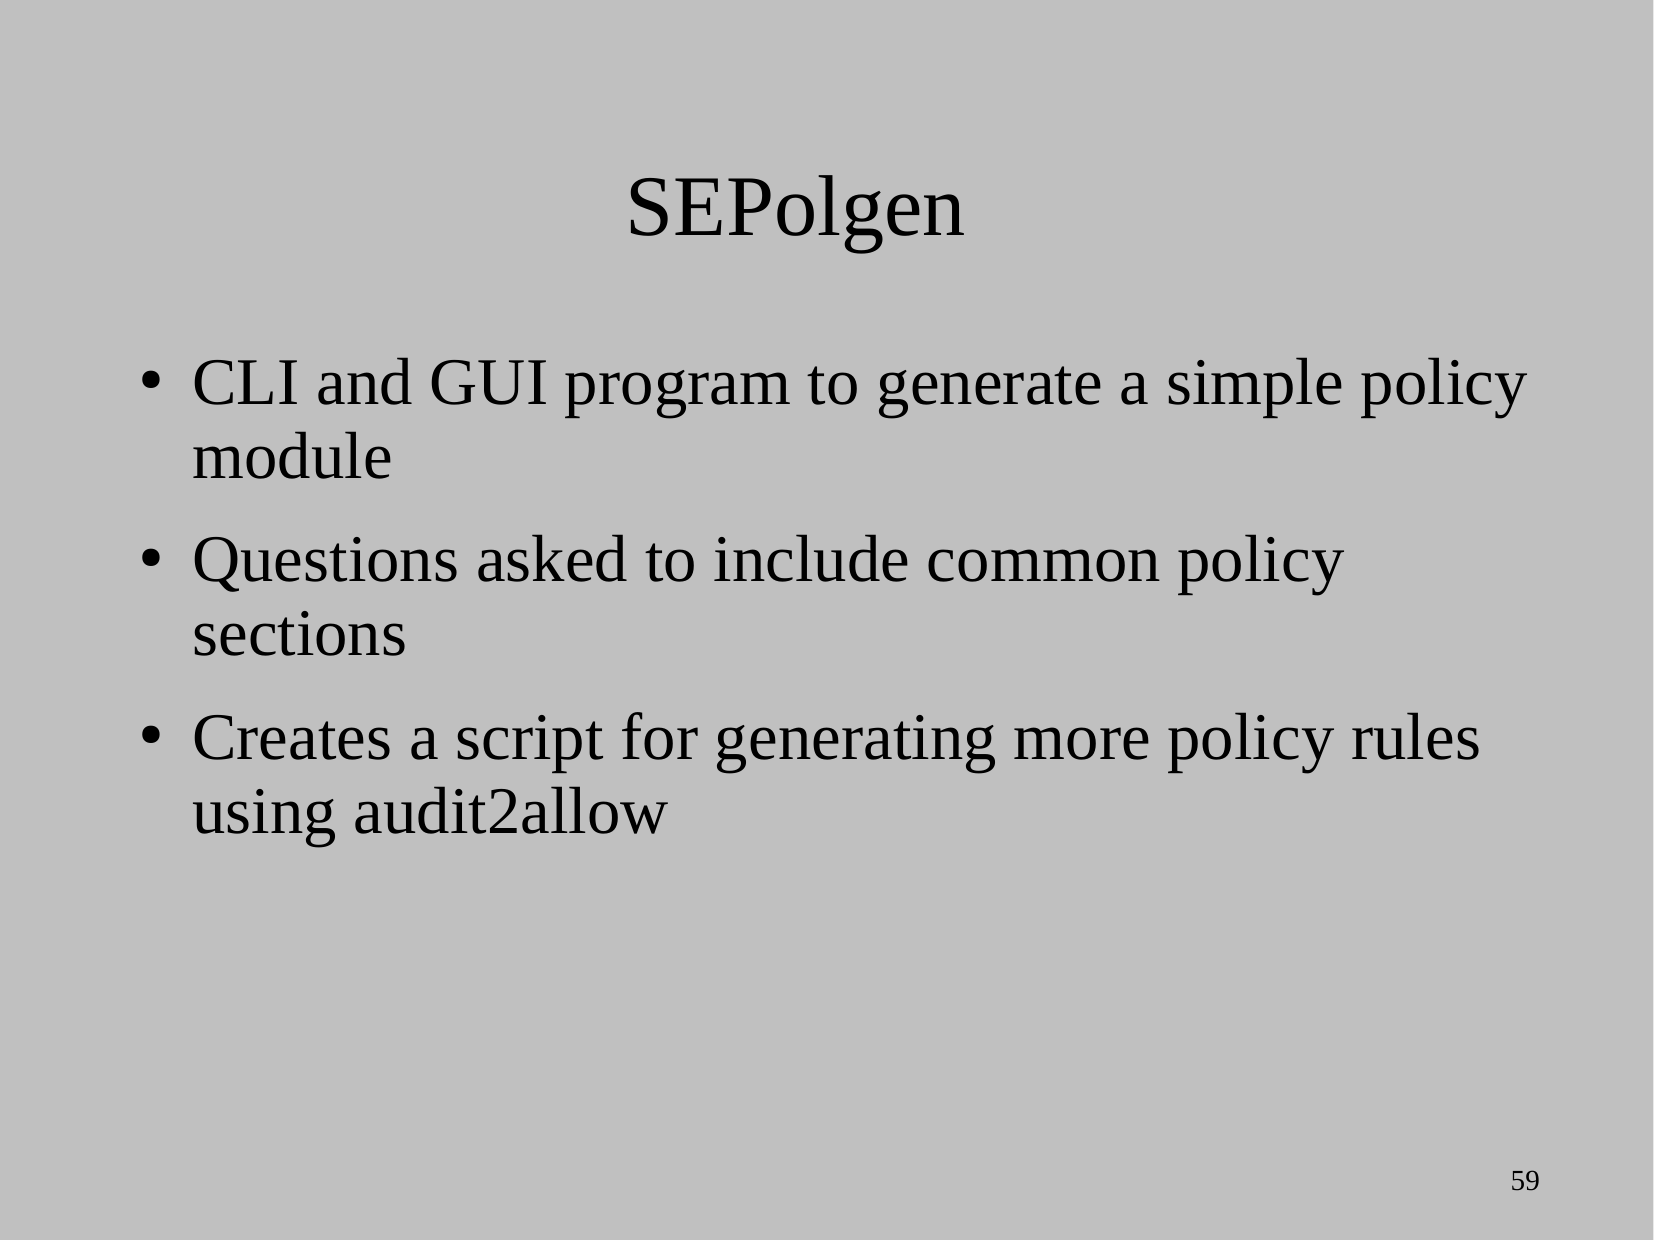

# SEPolgen
CLI and GUI program to generate a simple policy module
Questions asked to include common policy sections
Creates a script for generating more policy rules using audit2allow